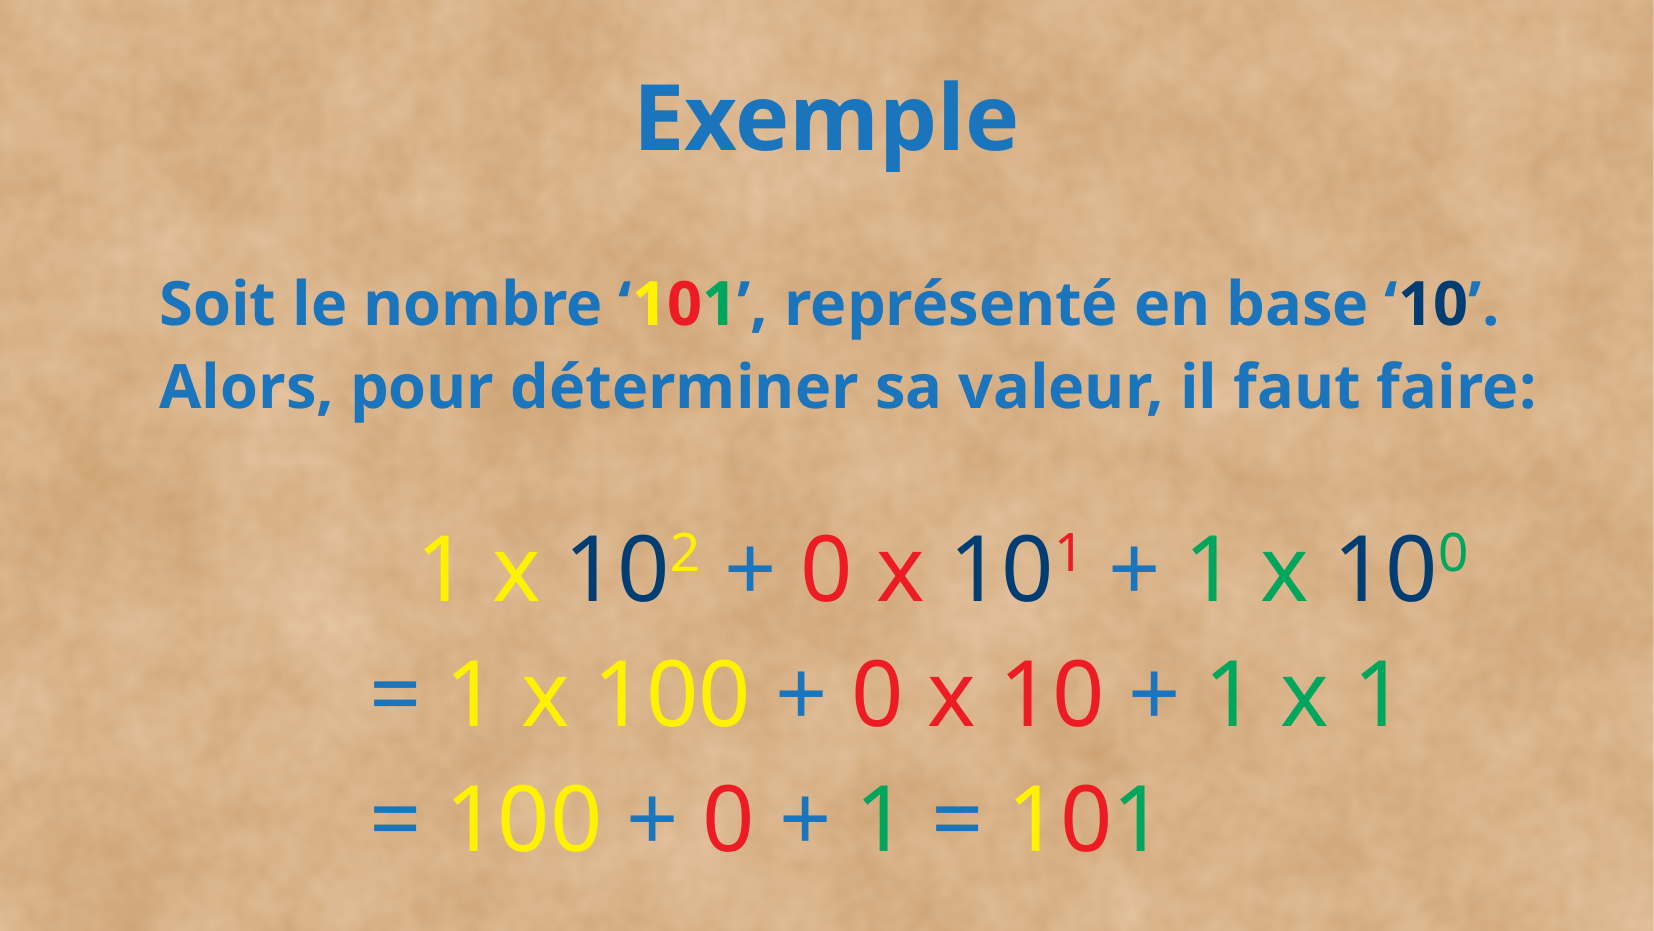

# Exemple
Soit le nombre ‘101’, représenté en base ‘10’.
Alors, pour déterminer sa valeur, il faut faire:
 1 x 102 + 0 x 101 + 1 x 100
= 1 x 100 + 0 x 10 + 1 x 1
= 100 + 0 + 1 = 101